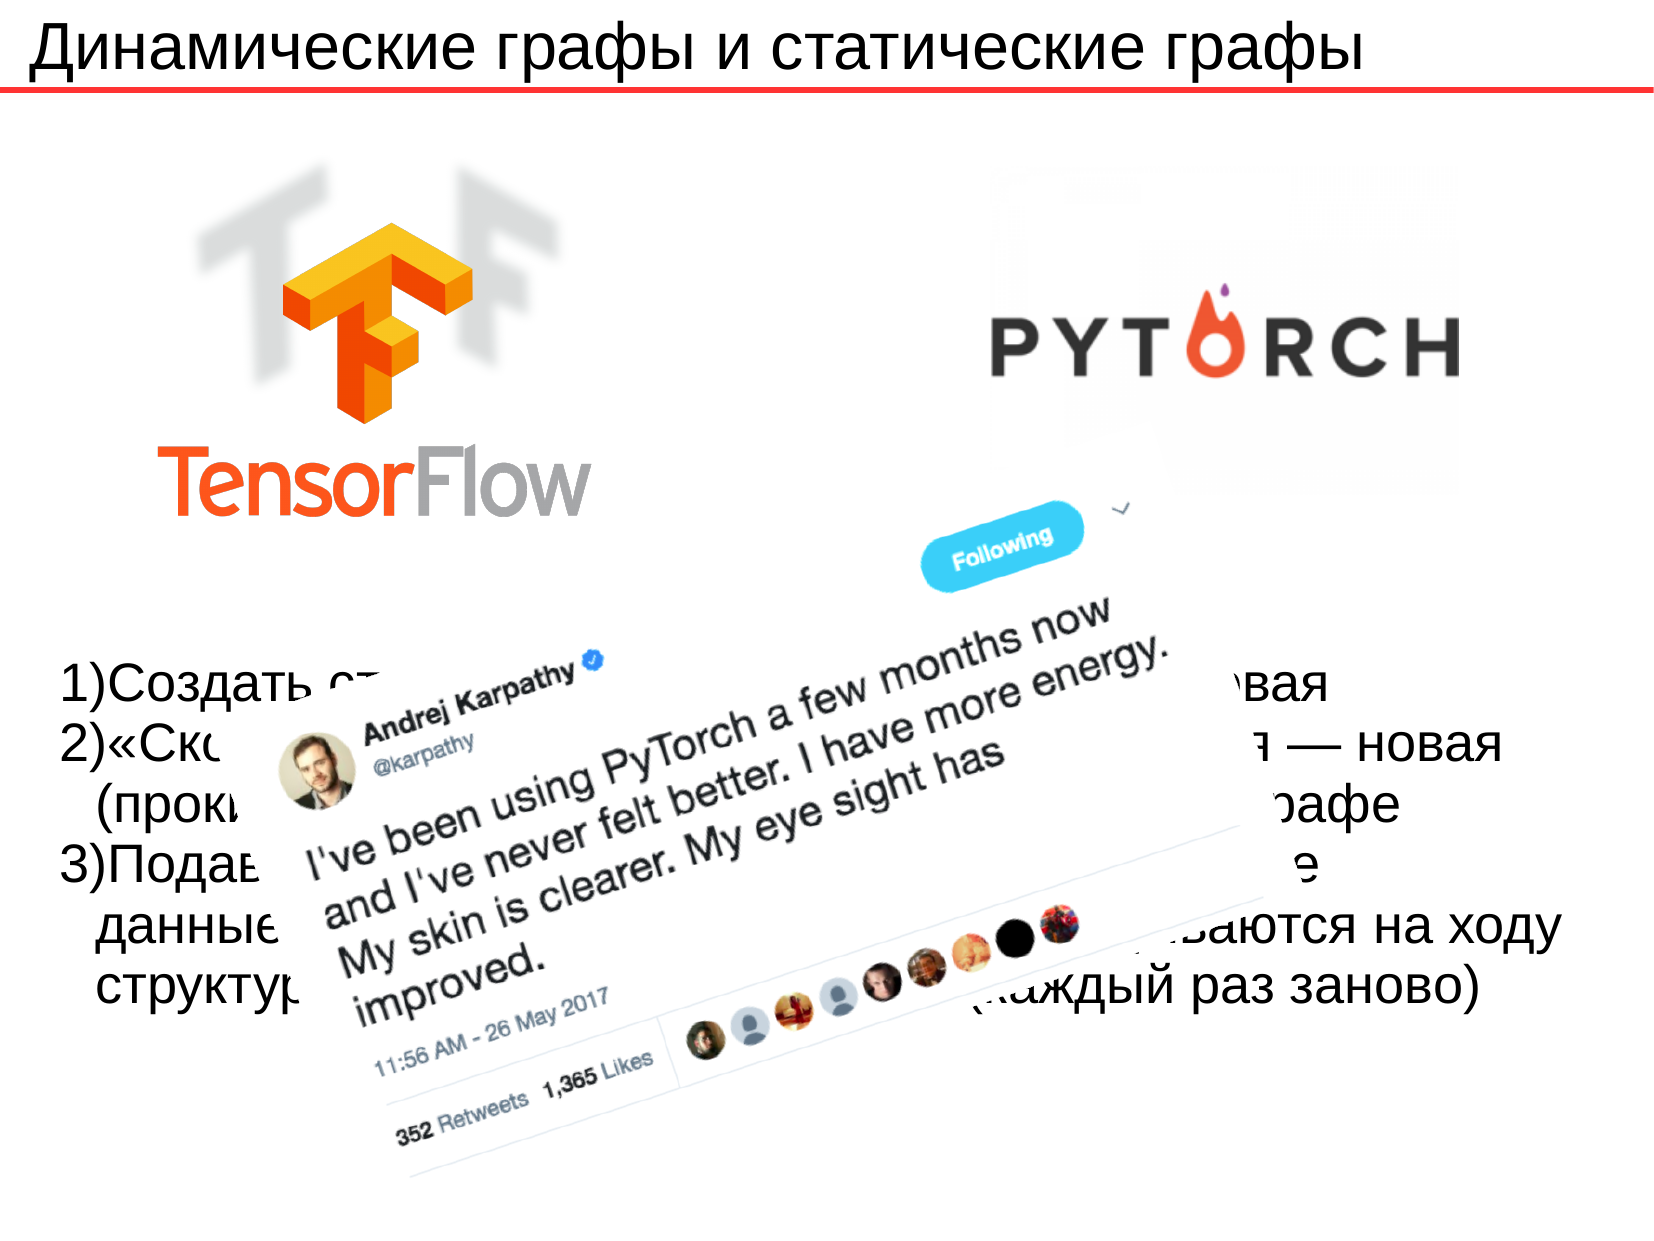

# Динамические графы и статические графы
Создать структуру графа
«Скомпилировать» граф (прокинуть производные)
Подавать на вход разные данные, не меняя структуру графа
Каждая новая переменная — новая вершина в графе
Производные прокидываются на ходу (каждый раз заново)